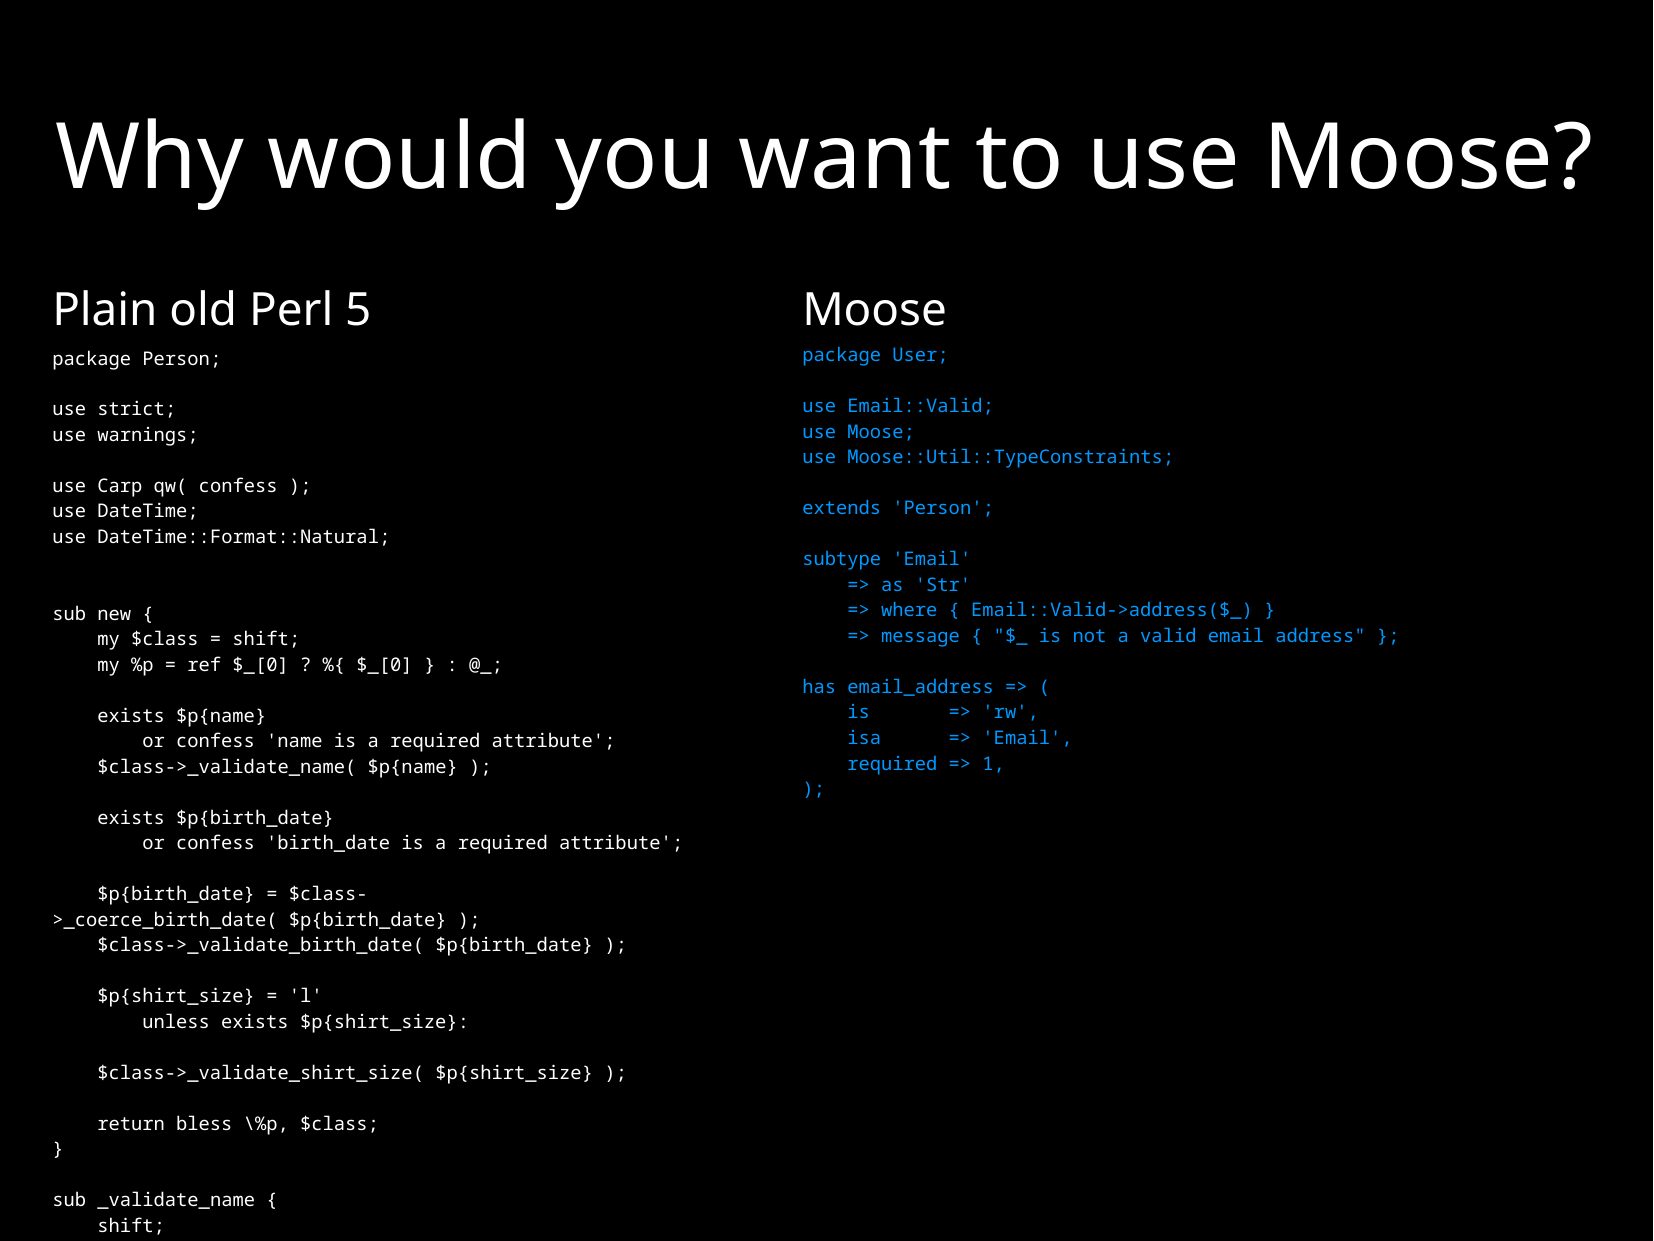

# Why would you want to use Moose?
Plain old Perl 5
Moose
package User;
use Email::Valid;
use Moose;
use Moose::Util::TypeConstraints;
extends 'Person';
subtype 'Email'
 => as 'Str'
 => where { Email::Valid->address($_) }
 => message { "$_ is not a valid email address" };
has email_address => (
 is => 'rw',
 isa => 'Email',
 required => 1,
);
package Person;
use strict;
use warnings;
use Carp qw( confess );
use DateTime;
use DateTime::Format::Natural;
sub new {
 my $class = shift;
 my %p = ref $_[0] ? %{ $_[0] } : @_;
 exists $p{name}
 or confess 'name is a required attribute';
 $class->_validate_name( $p{name} );
 exists $p{birth_date}
 or confess 'birth_date is a required attribute';
 $p{birth_date} = $class->_coerce_birth_date( $p{birth_date} );
 $class->_validate_birth_date( $p{birth_date} );
 $p{shirt_size} = 'l'
 unless exists $p{shirt_size}:
 $class->_validate_shirt_size( $p{shirt_size} );
 return bless \%p, $class;
}
sub _validate_name {
 shift;
 my $name = shift;
 local $Carp::CarpLevel = $Carp::CarpLevel + 1;
 defined $name
 or confess 'name must be a string';
}